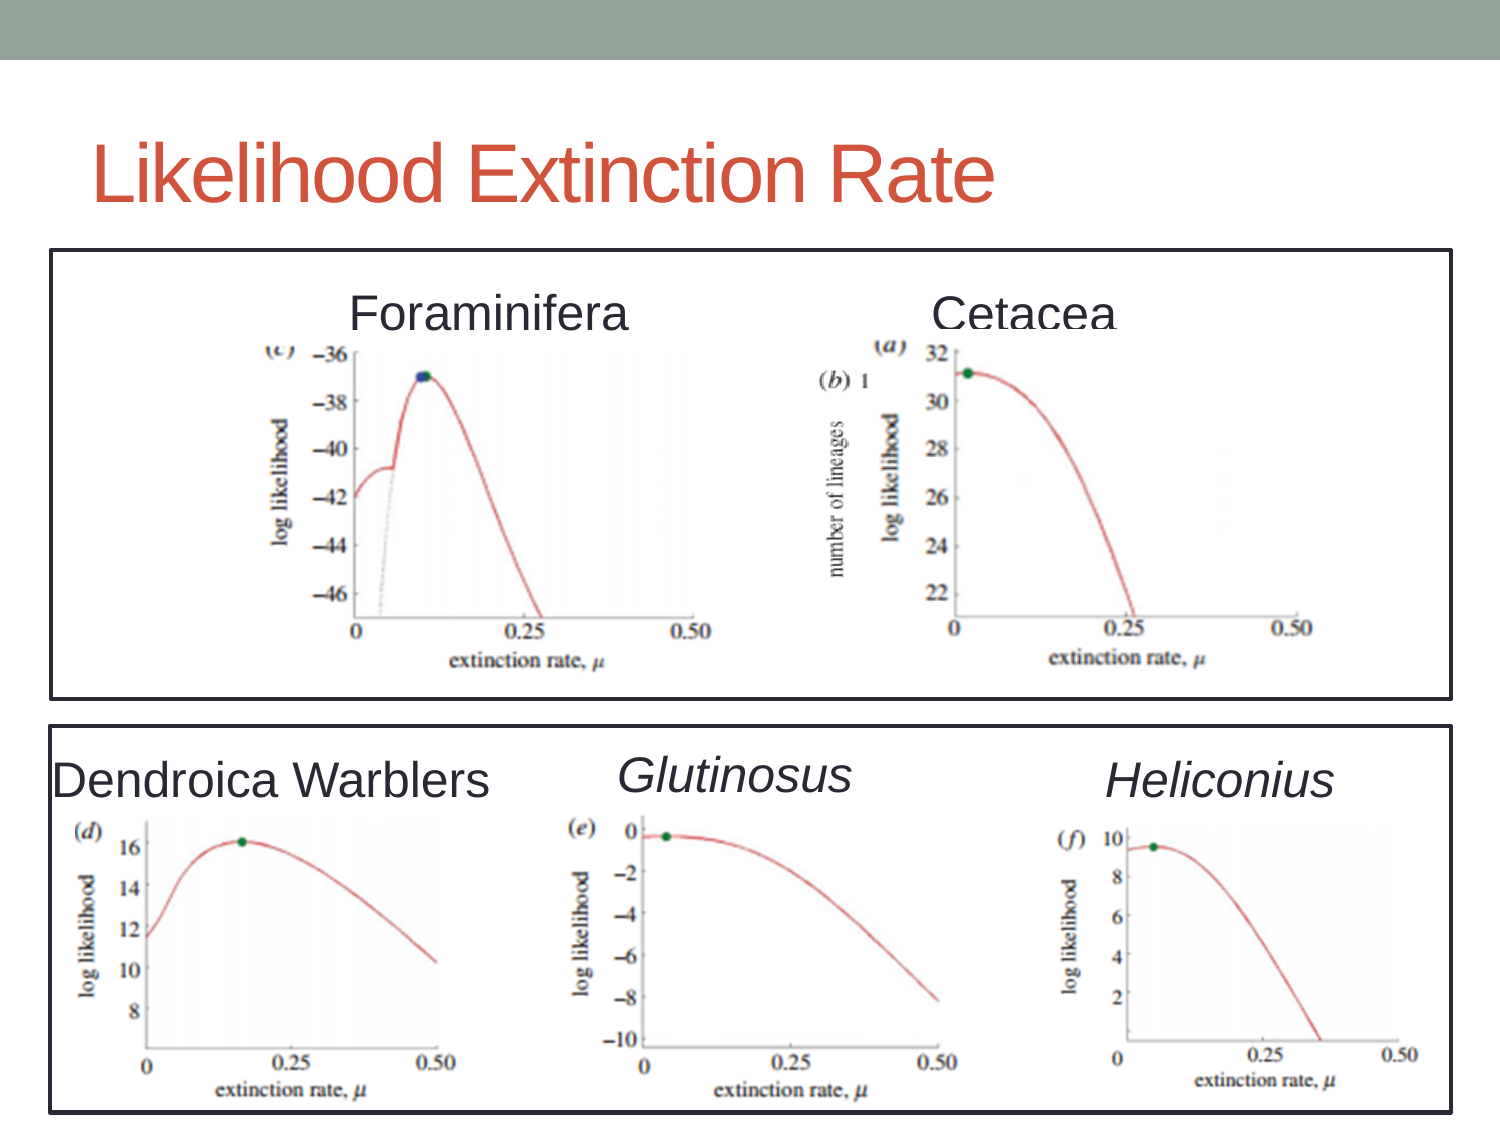

# Likelihood Extinction Rate
Foraminifera
Cetacea
Glutinosus
Dendroica Warblers
Heliconius